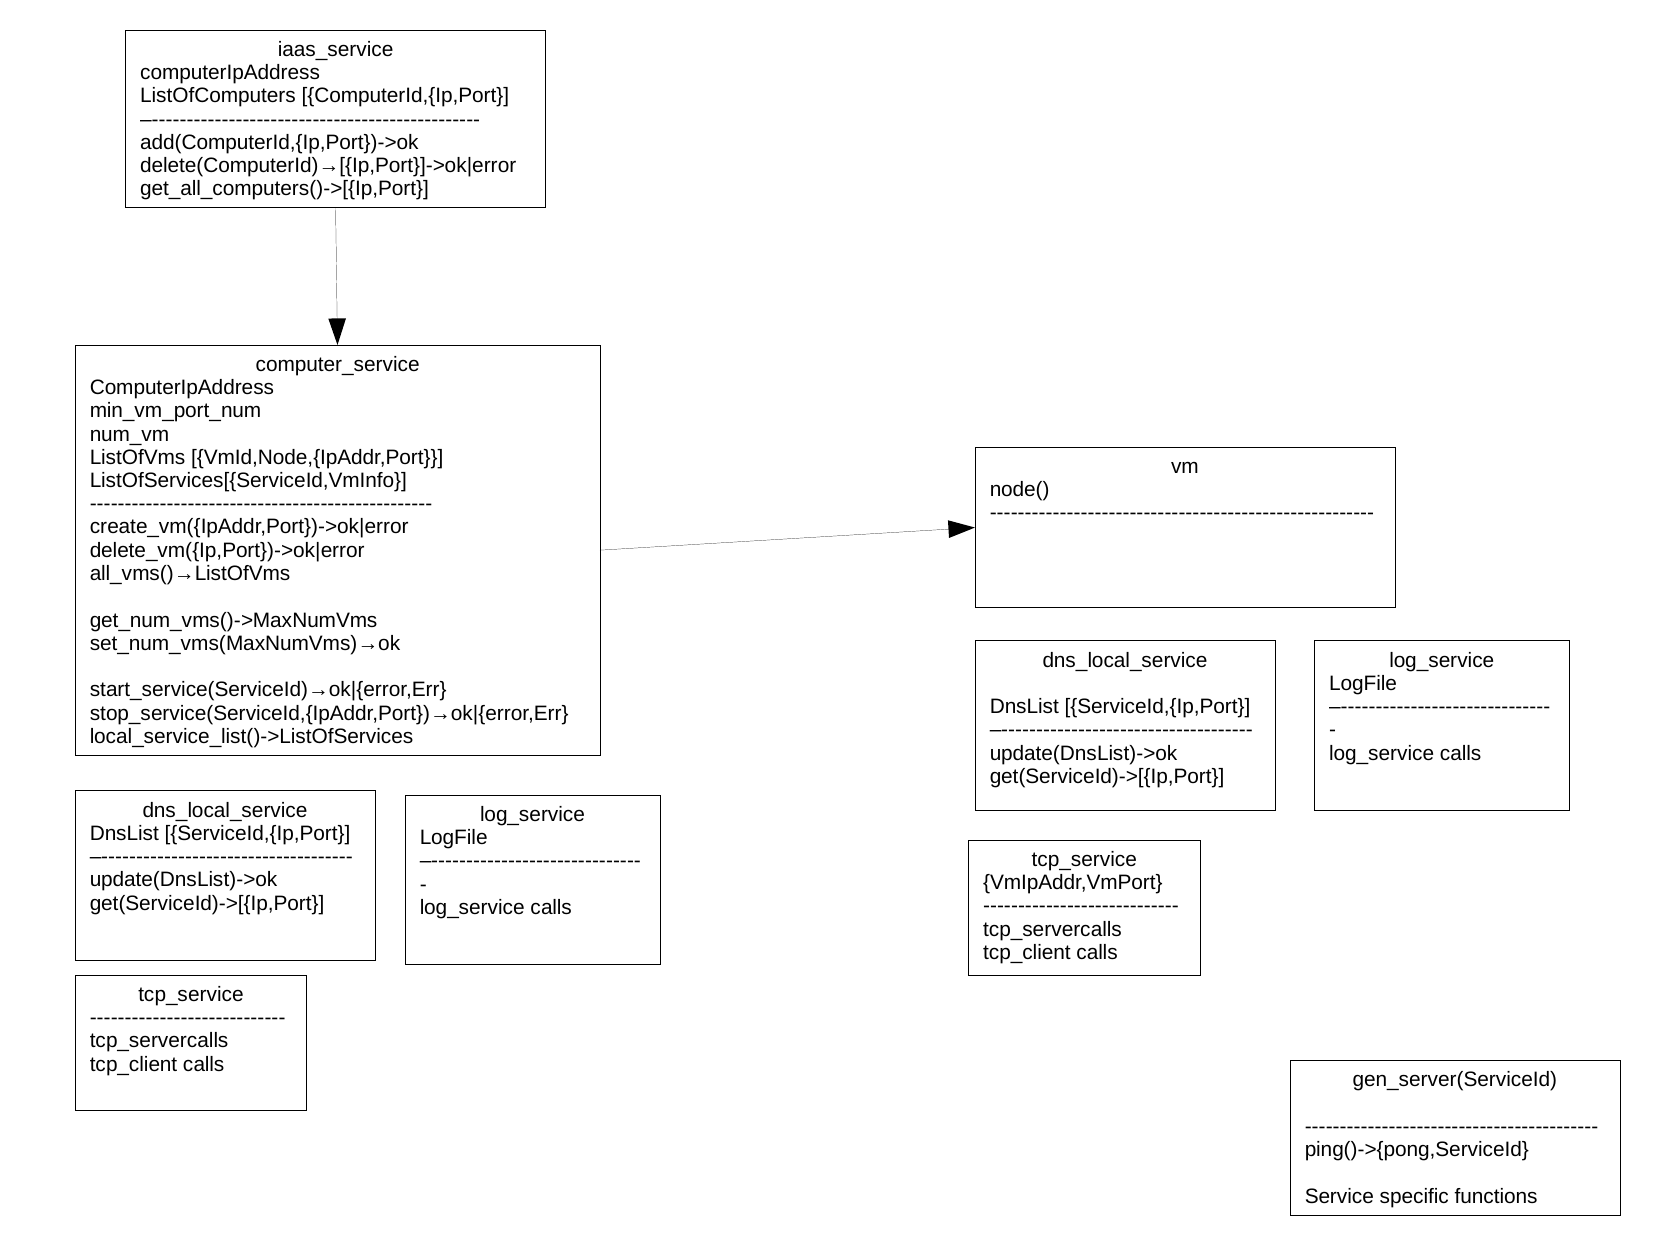

iaas_service
computerIpAddress
ListOfComputers [{ComputerId,{Ip,Port}]
–-----------------------------------------------
add(ComputerId,{Ip,Port})->ok
delete(ComputerId)→[{Ip,Port}]->ok|error
get_all_computers()->[{Ip,Port}]
computer_service
ComputerIpAddress
min_vm_port_num
num_vm
ListOfVms [{VmId,Node,{IpAddr,Port}}]
ListOfServices[{ServiceId,VmInfo}]
-------------------------------------------------
create_vm({IpAddr,Port})->ok|error
delete_vm({Ip,Port})->ok|error
all_vms()→ListOfVms
get_num_vms()->MaxNumVms
set_num_vms(MaxNumVms)→ok
start_service(ServiceId)→ok|{error,Err}
stop_service(ServiceId,{IpAddr,Port})→ok|{error,Err}
local_service_list()->ListOfServices
vm
node()
-------------------------------------------------------
dns_local_service
DnsList [{ServiceId,{Ip,Port}]
–------------------------------------
update(DnsList)->ok
get(ServiceId)->[{Ip,Port}]
log_service
LogFile
–-------------------------------
log_service calls
dns_local_service
DnsList [{ServiceId,{Ip,Port}]
–------------------------------------
update(DnsList)->ok
get(ServiceId)->[{Ip,Port}]
log_service
LogFile
–-------------------------------
log_service calls
tcp_service
{VmIpAddr,VmPort}
----------------------------tcp_servercalls
tcp_client calls
tcp_service
----------------------------tcp_servercalls
tcp_client calls
gen_server(ServiceId)
------------------------------------------
ping()->{pong,ServiceId}
Service specific functions